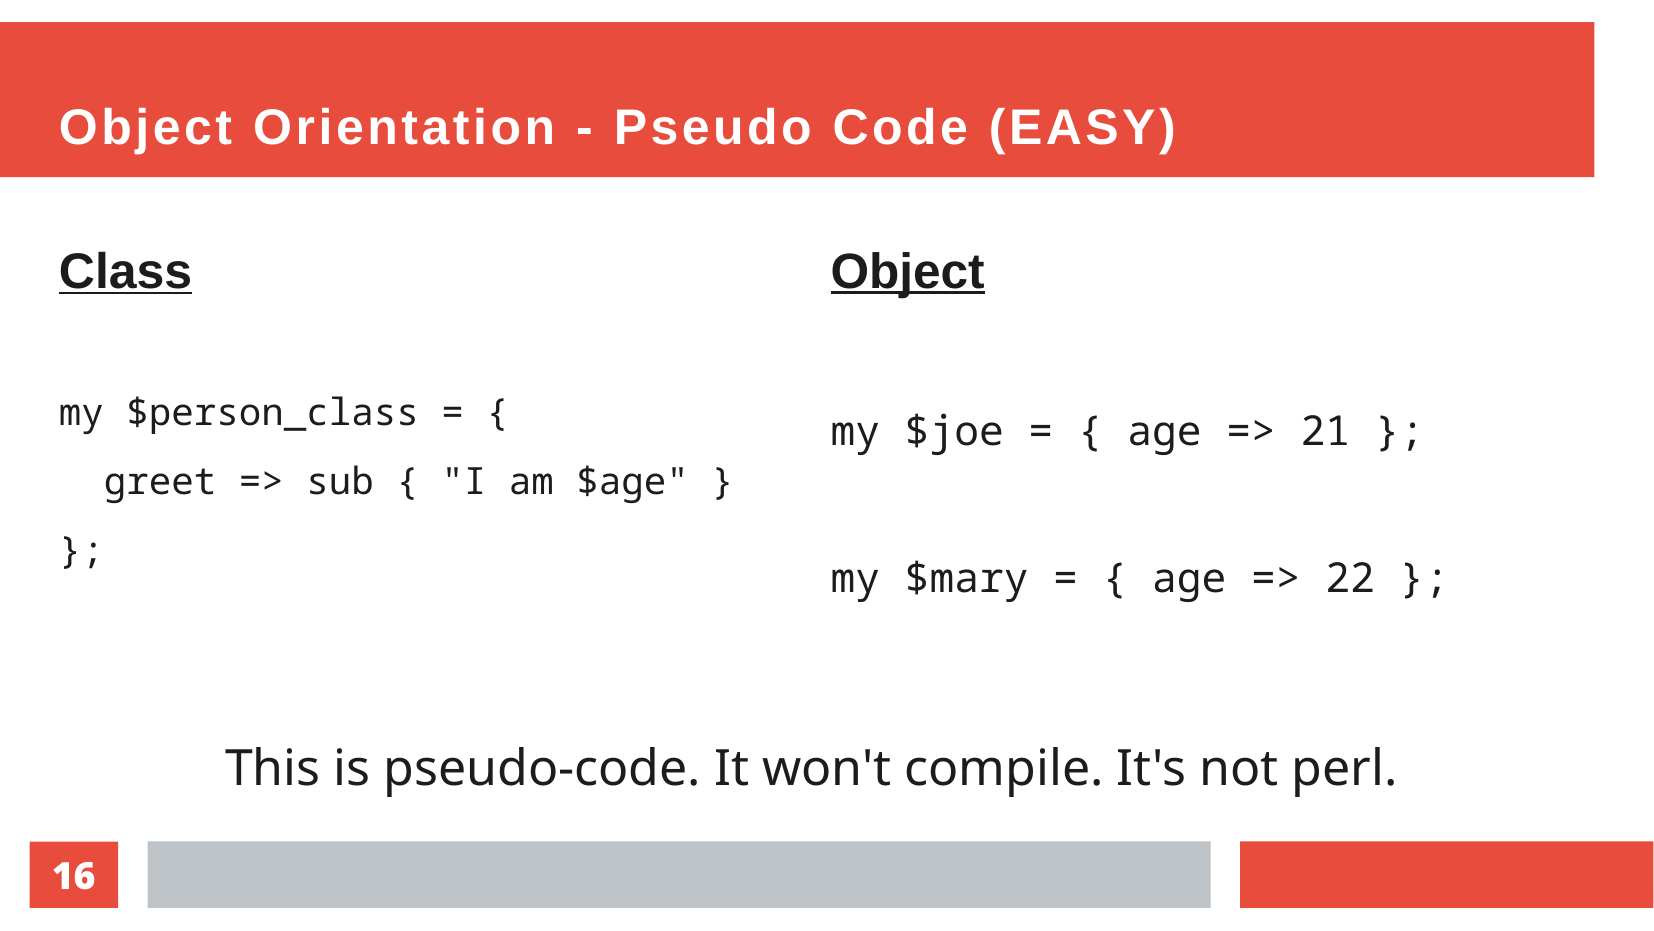

# Object Orientation - Pseudo Code (EASY)
Class
my $person_class = {
 greet => sub { "I am $age" }
};
Object
my $joe = { age => 21 };
my $mary = { age => 22 };
This is pseudo-code. It won't compile. It's not perl.
16